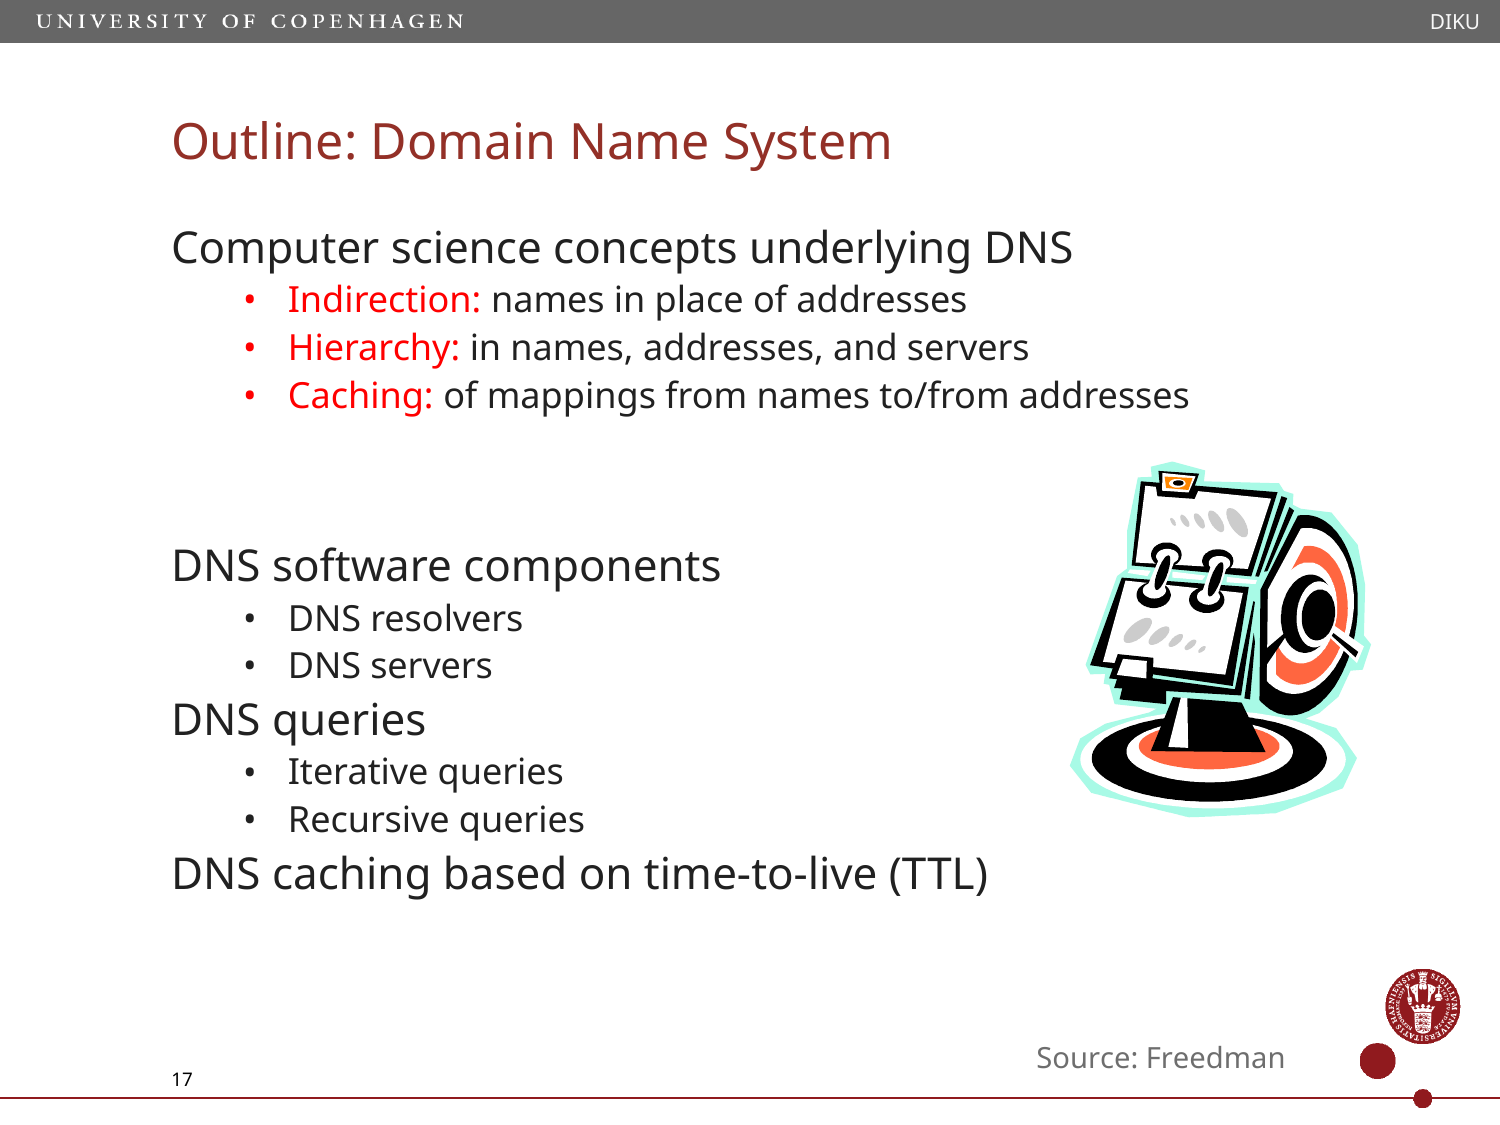

DIKU
# Outline: Domain Name System
Computer science concepts underlying DNS
Indirection: names in place of addresses
Hierarchy: in names, addresses, and servers
Caching: of mappings from names to/from addresses
DNS software components
DNS resolvers
DNS servers
DNS queries
Iterative queries
Recursive queries
DNS caching based on time-to-live (TTL)
Source: Freedman